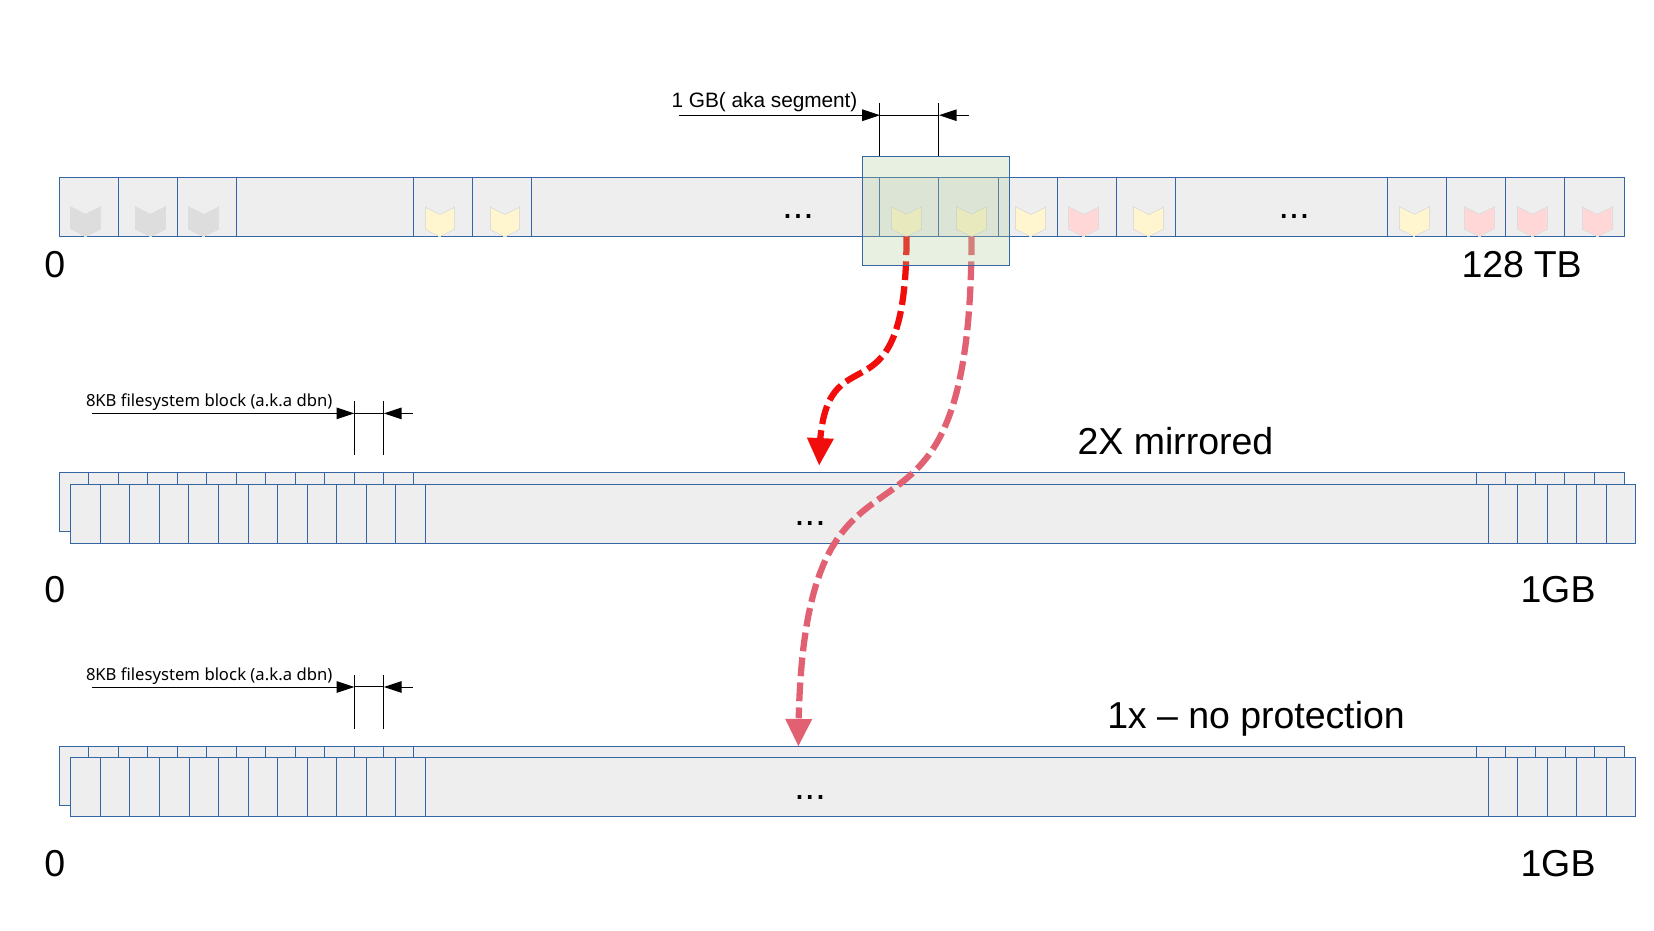

...
...
0
128 TB
2X mirrored
...
...
0
0
1GB
1x – no protection
...
...
0
1GB